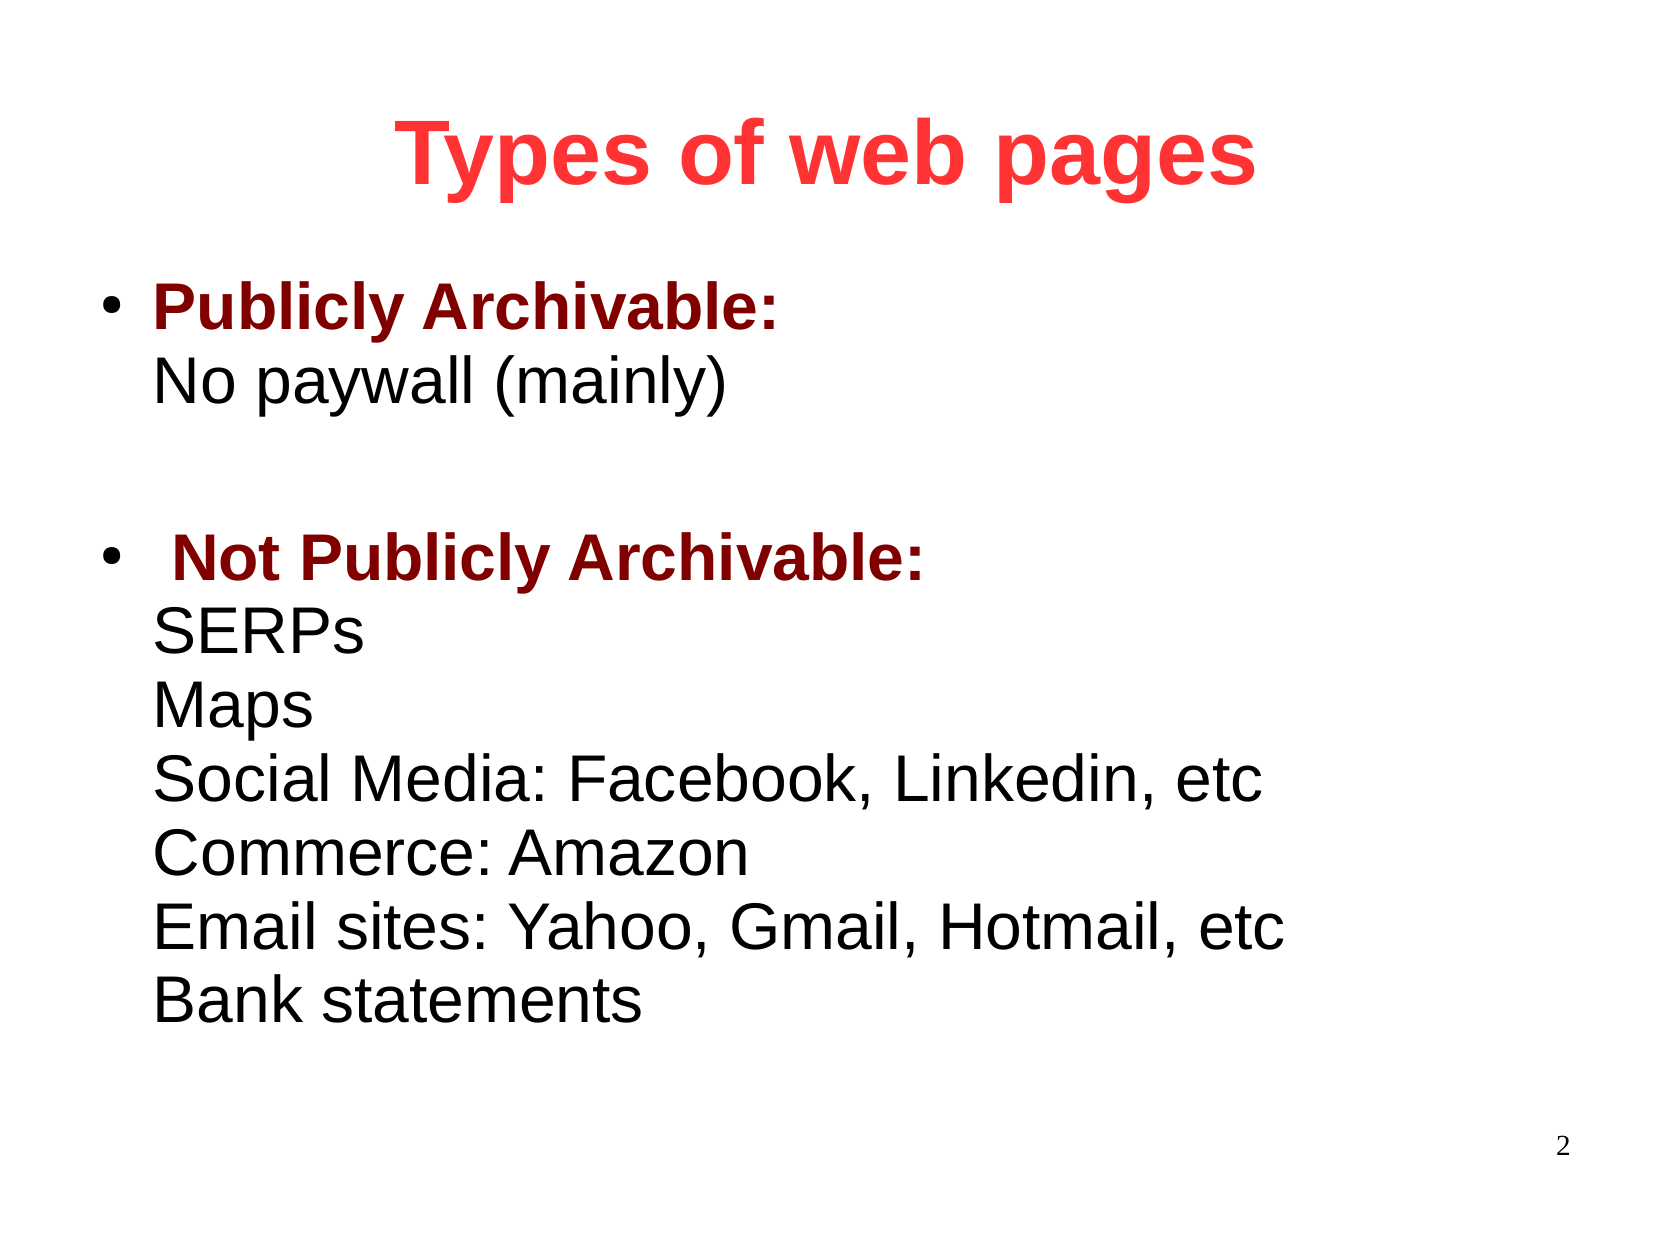

# Types of web pages
Publicly Archivable:
No paywall (mainly)
 Not Publicly Archivable:
SERPs
Maps
Social Media: Facebook, Linkedin, etc
Commerce: Amazon
Email sites: Yahoo, Gmail, Hotmail, etc
Bank statements
2